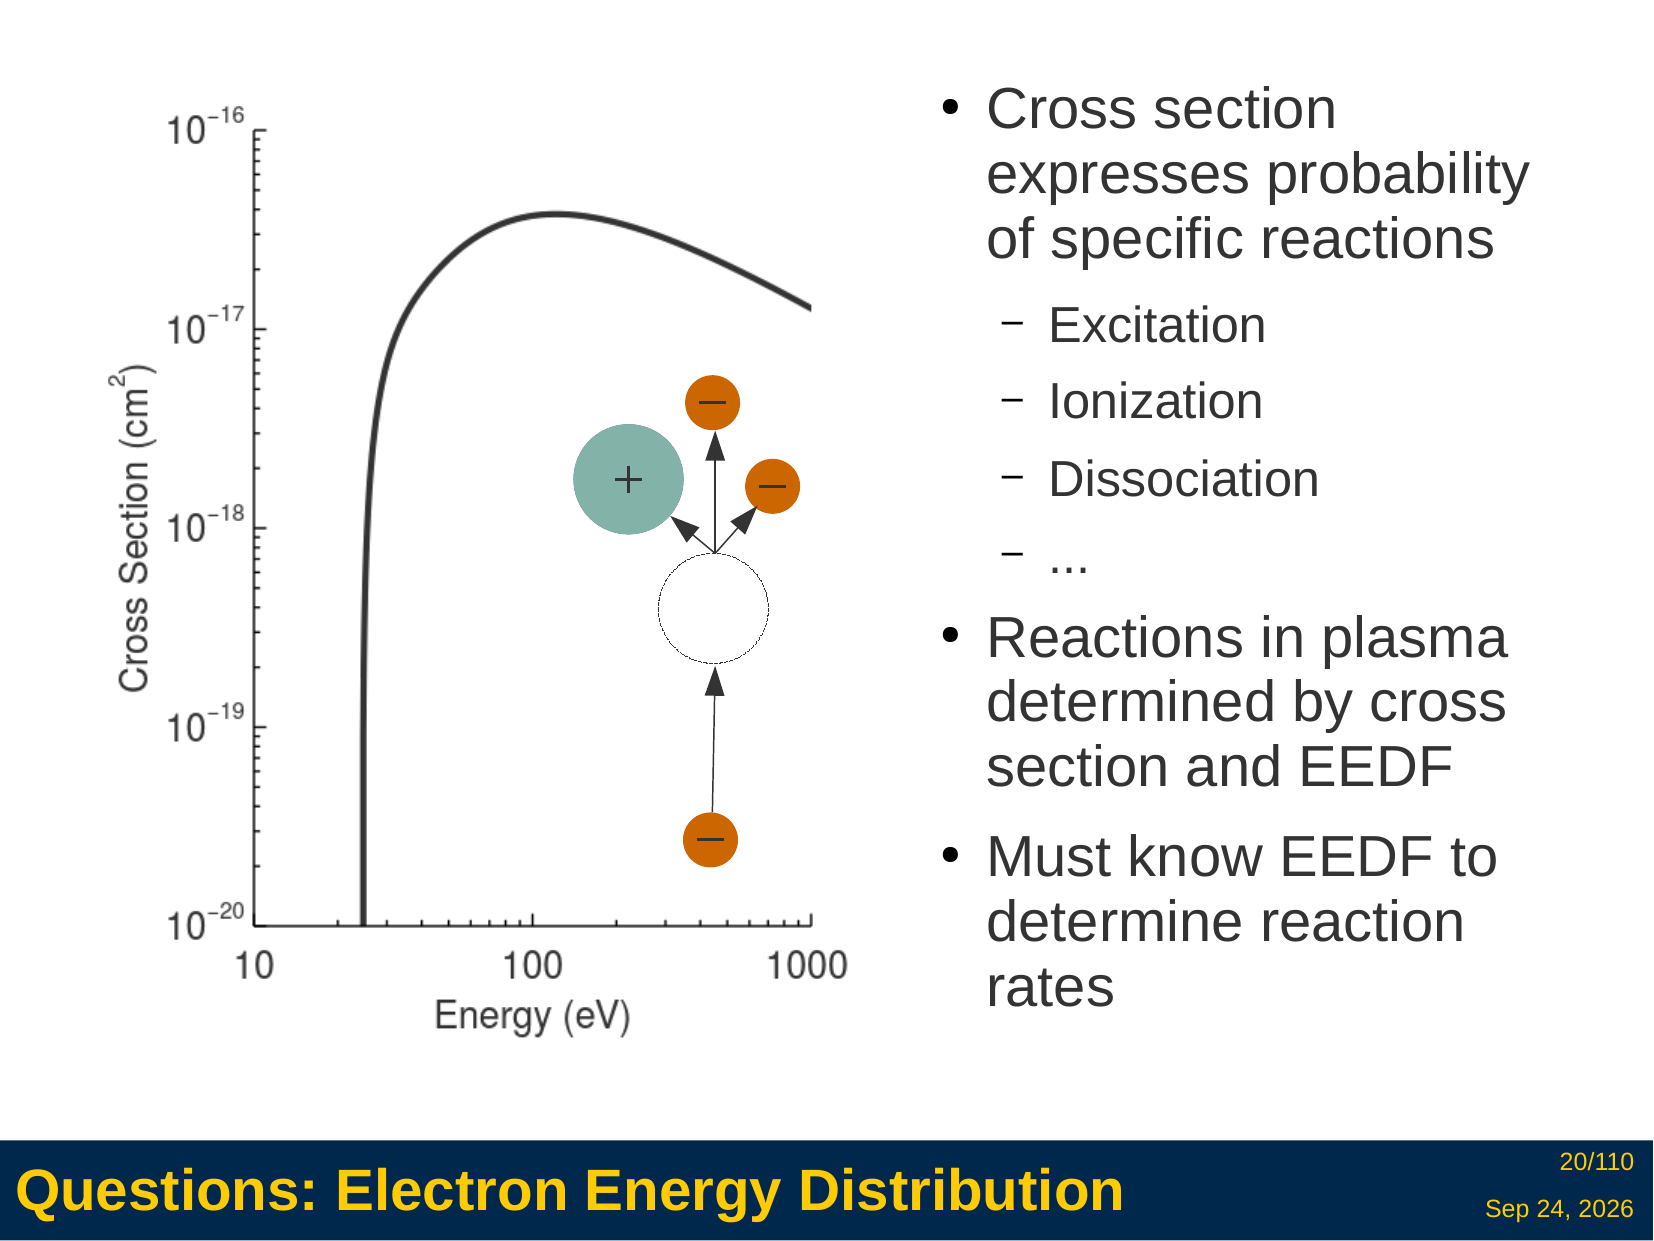

Cross section expresses probability of specific reactions
Excitation
Ionization
Dissociation
...
Reactions in plasma determined by cross section and EEDF
Must know EEDF to determine reaction rates
# Questions: Electron Energy Distribution
20